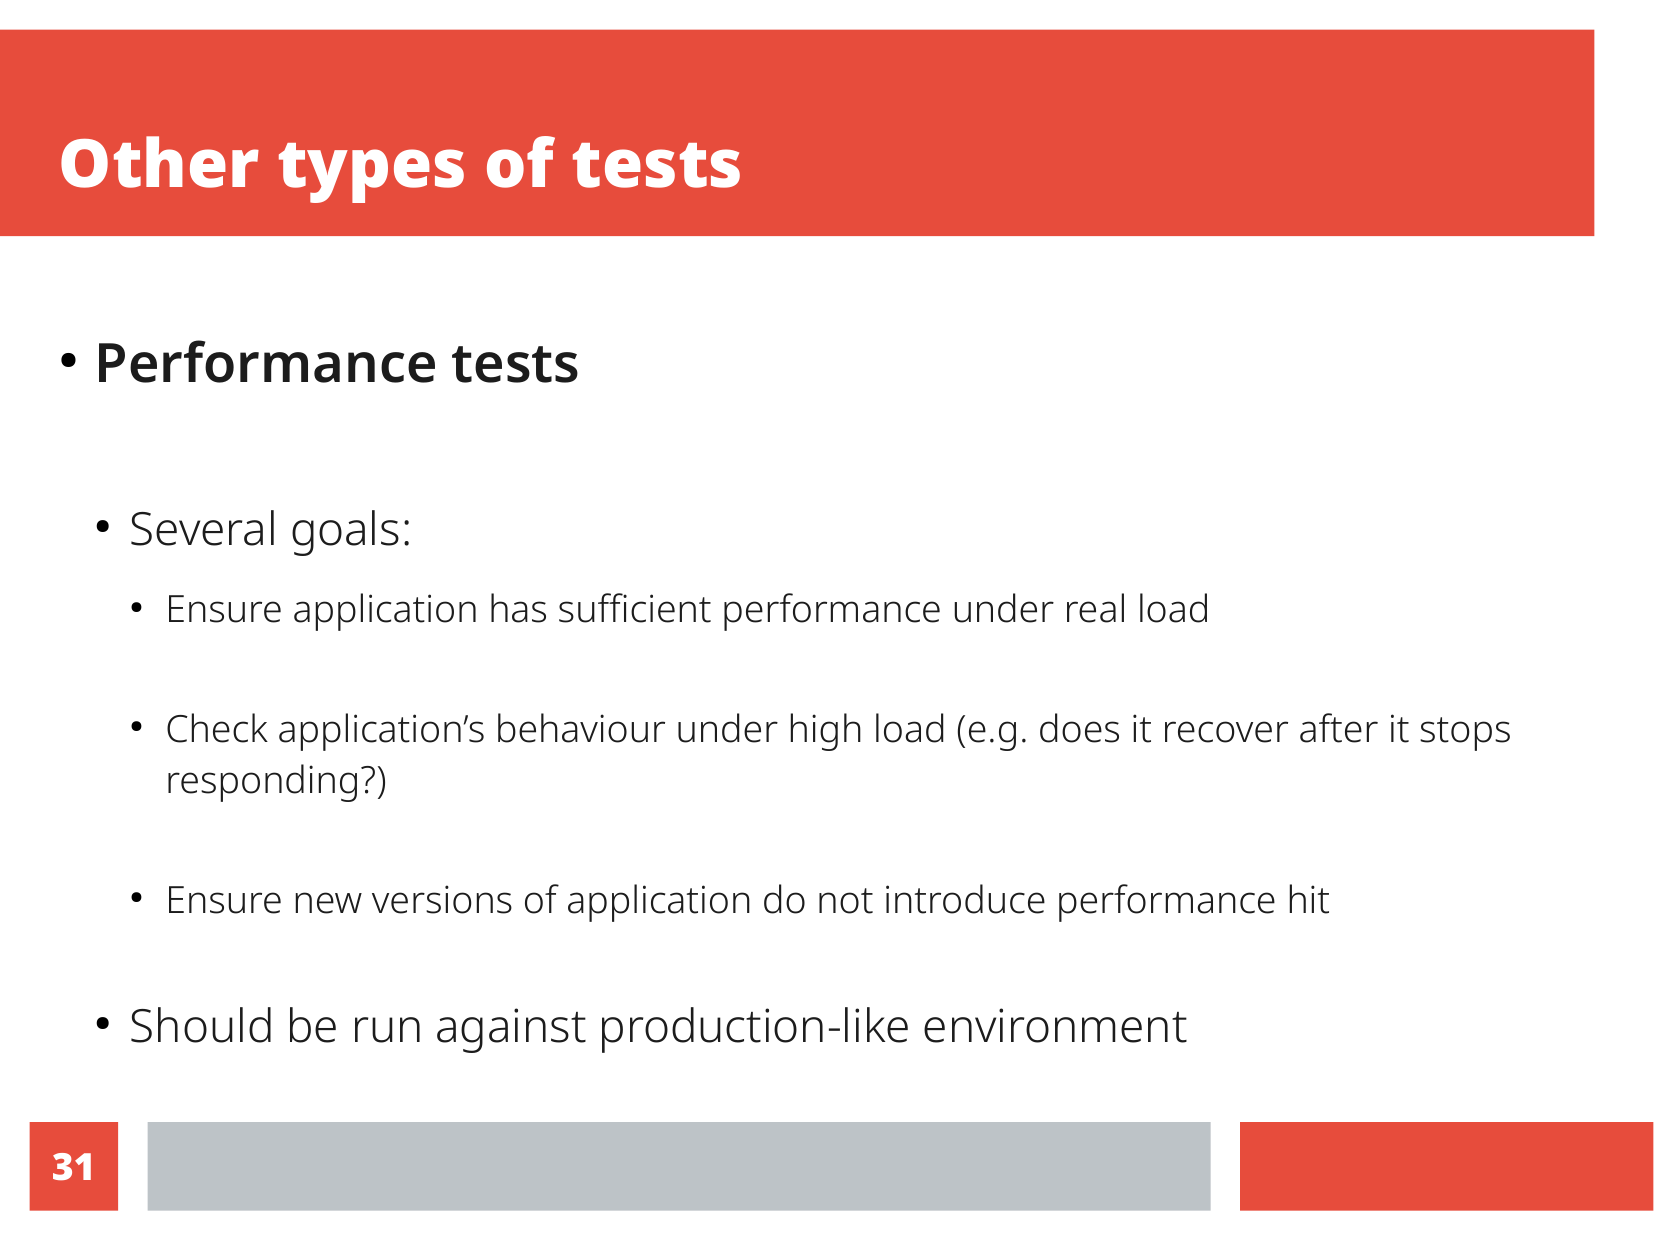

# Other types of tests
Performance tests
Several goals:
Ensure application has sufficient performance under real load
Check application’s behaviour under high load (e.g. does it recover after it stops responding?)
Ensure new versions of application do not introduce performance hit
Should be run against production-like environment
31